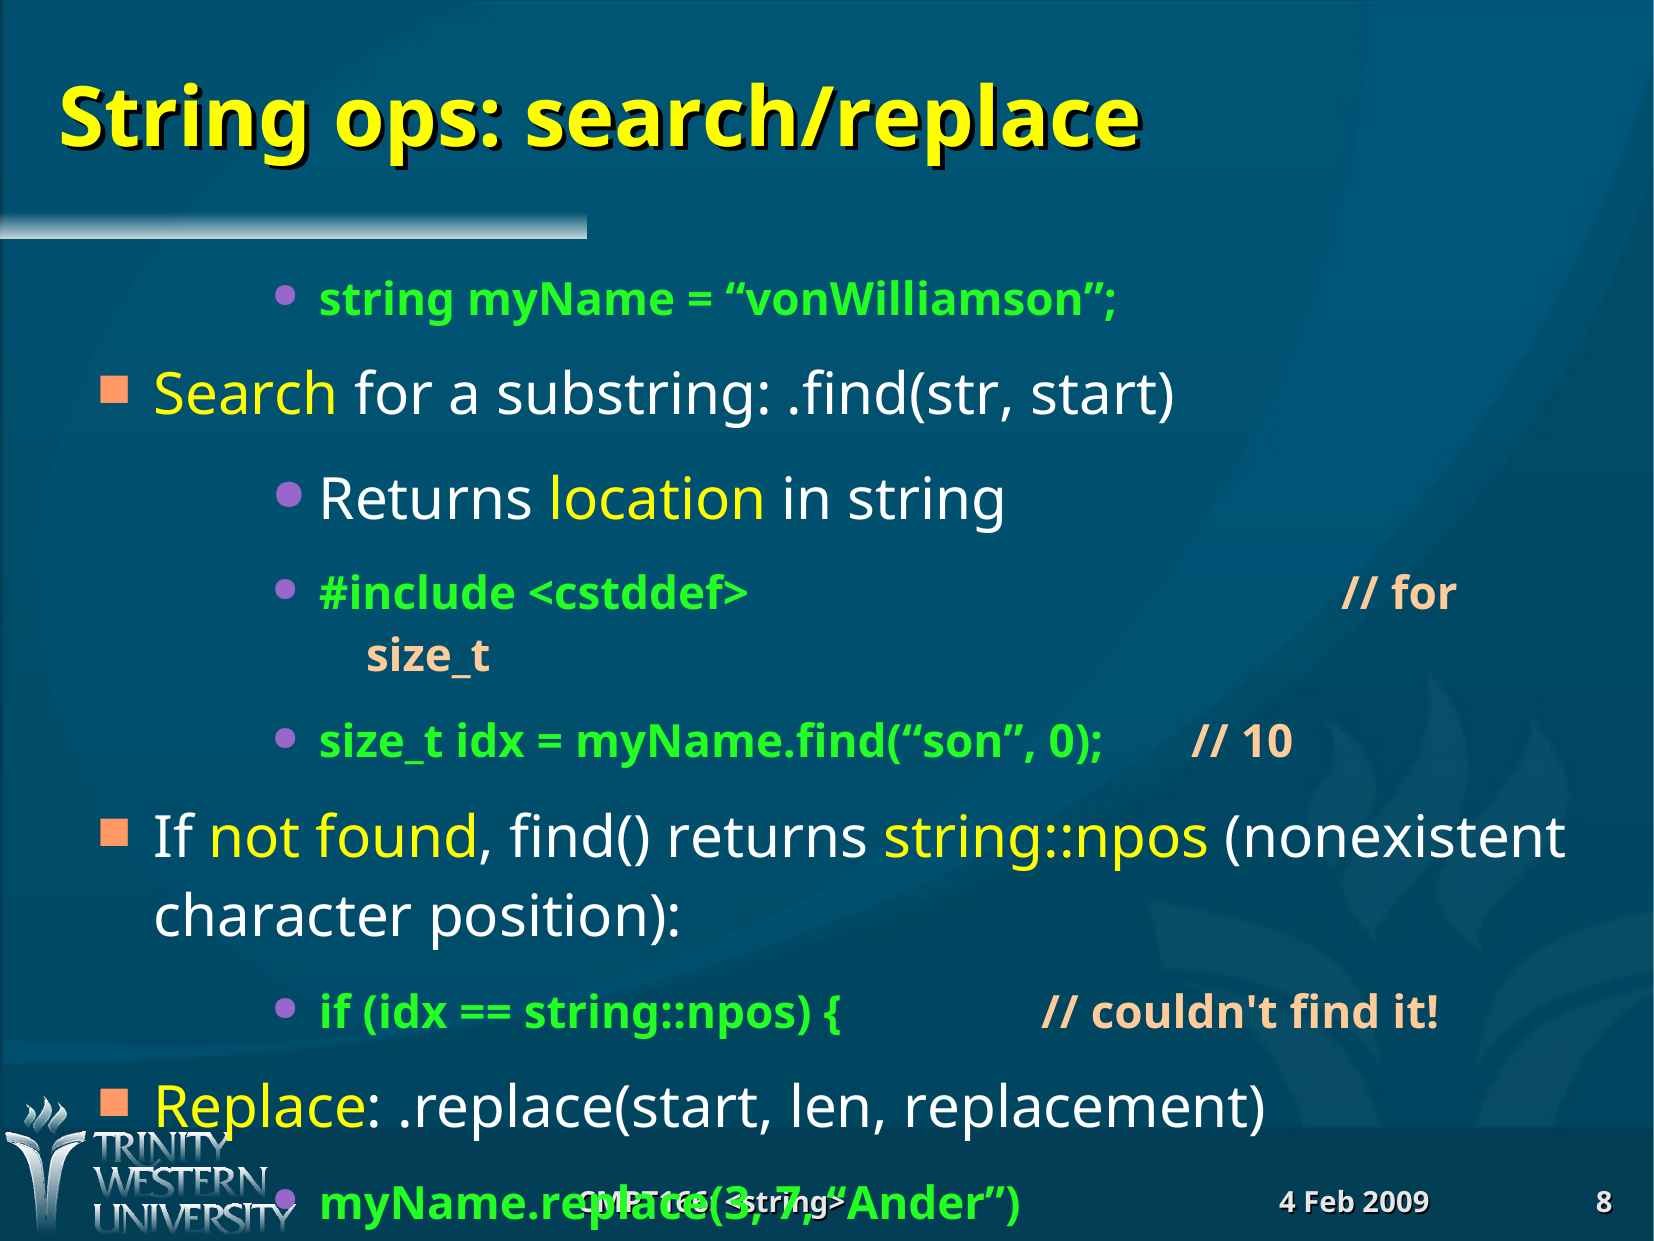

# String ops: search/replace
string myName = “vonWilliamson”;
Search for a substring: .find(str, start)
Returns location in string
#include <cstddef>								// for size_t
size_t idx = myName.find(“son”, 0);		// 10
If not found, find() returns string::npos (nonexistent character position):
if (idx == string::npos) { 			// couldn't find it!
Replace: .replace(start, len, replacement)
myName.replace(3, 7, “Ander”)
CMPT166: <string>
4 Feb 2009
8